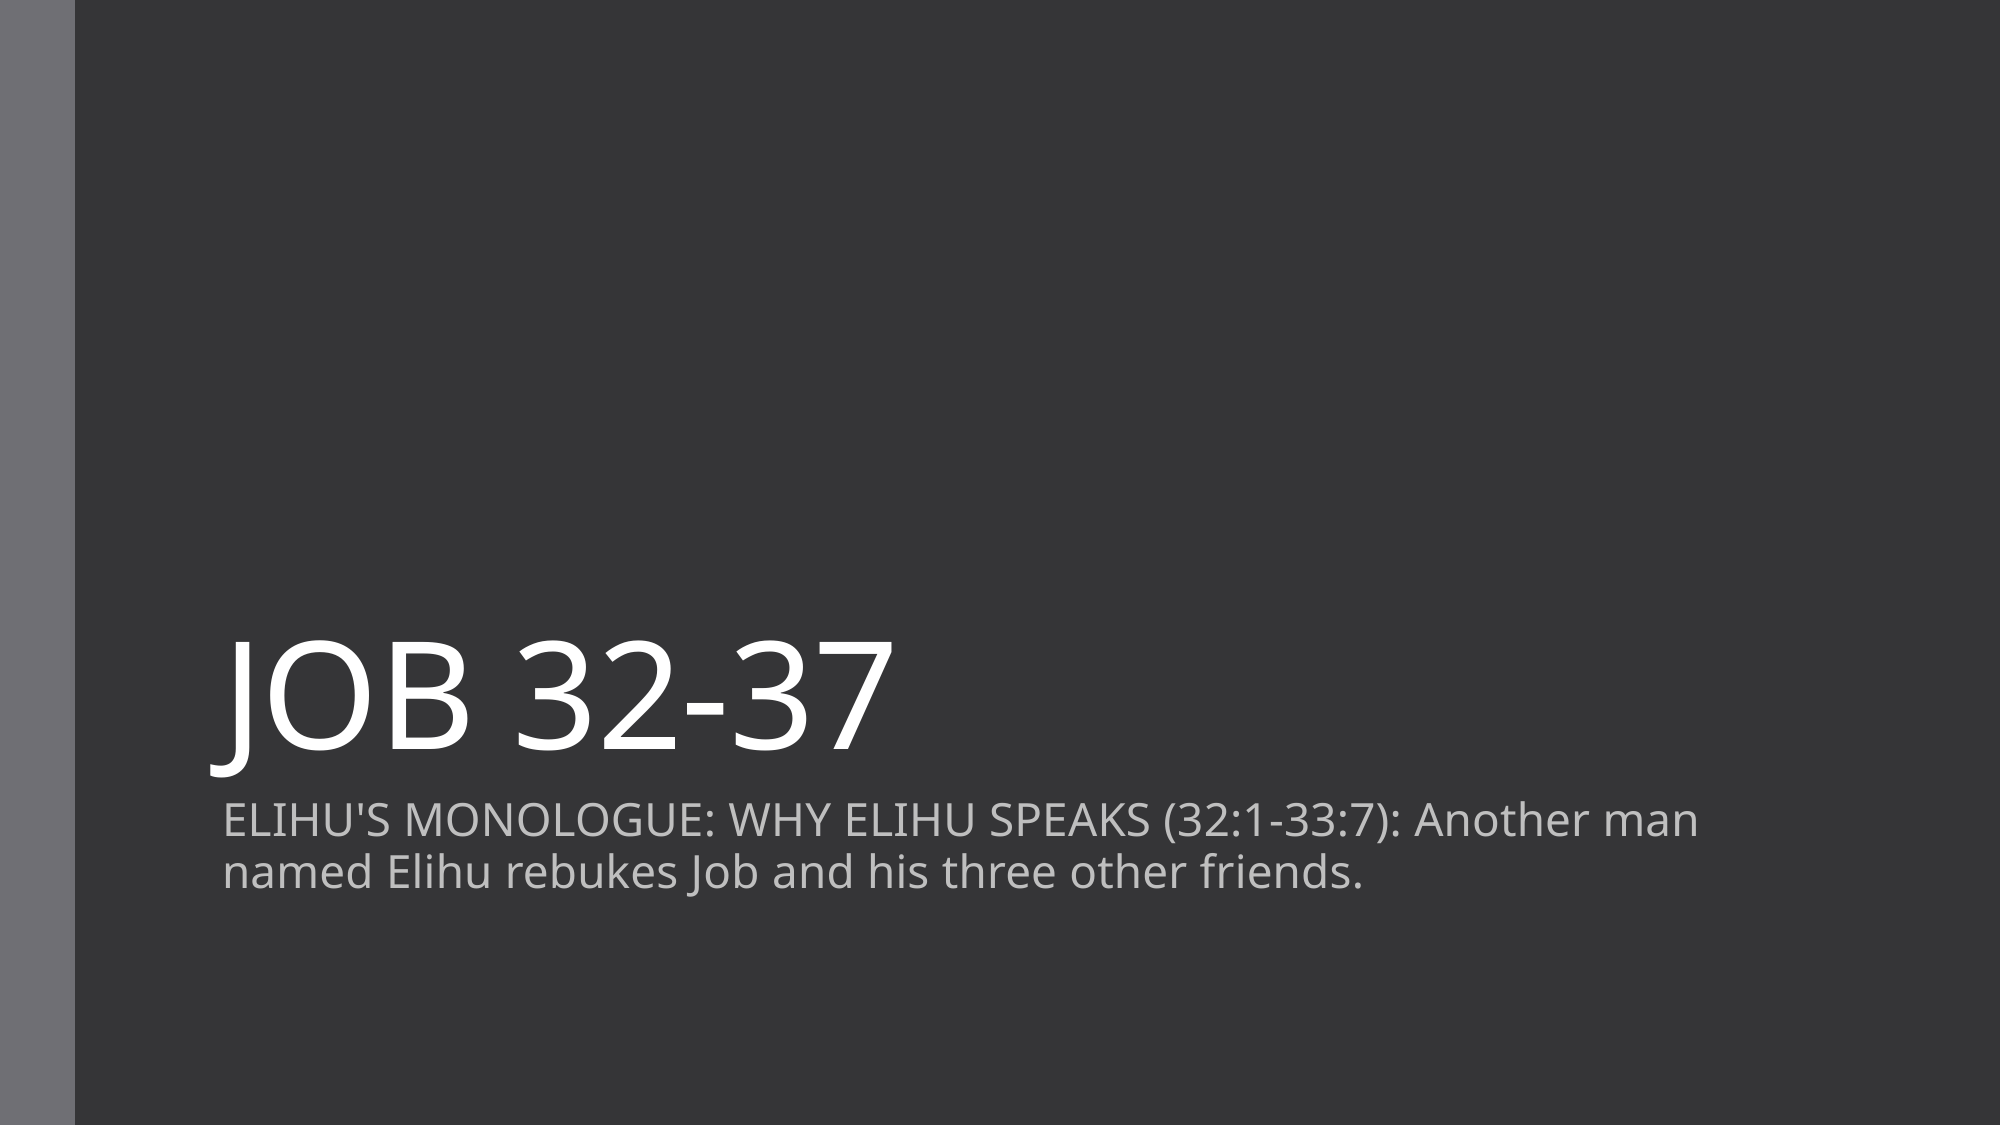

# JOB 32-37
ELIHU'S MONOLOGUE: WHY ELIHU SPEAKS (32:1-33:7): Another man named Elihu rebukes Job and his three other friends.